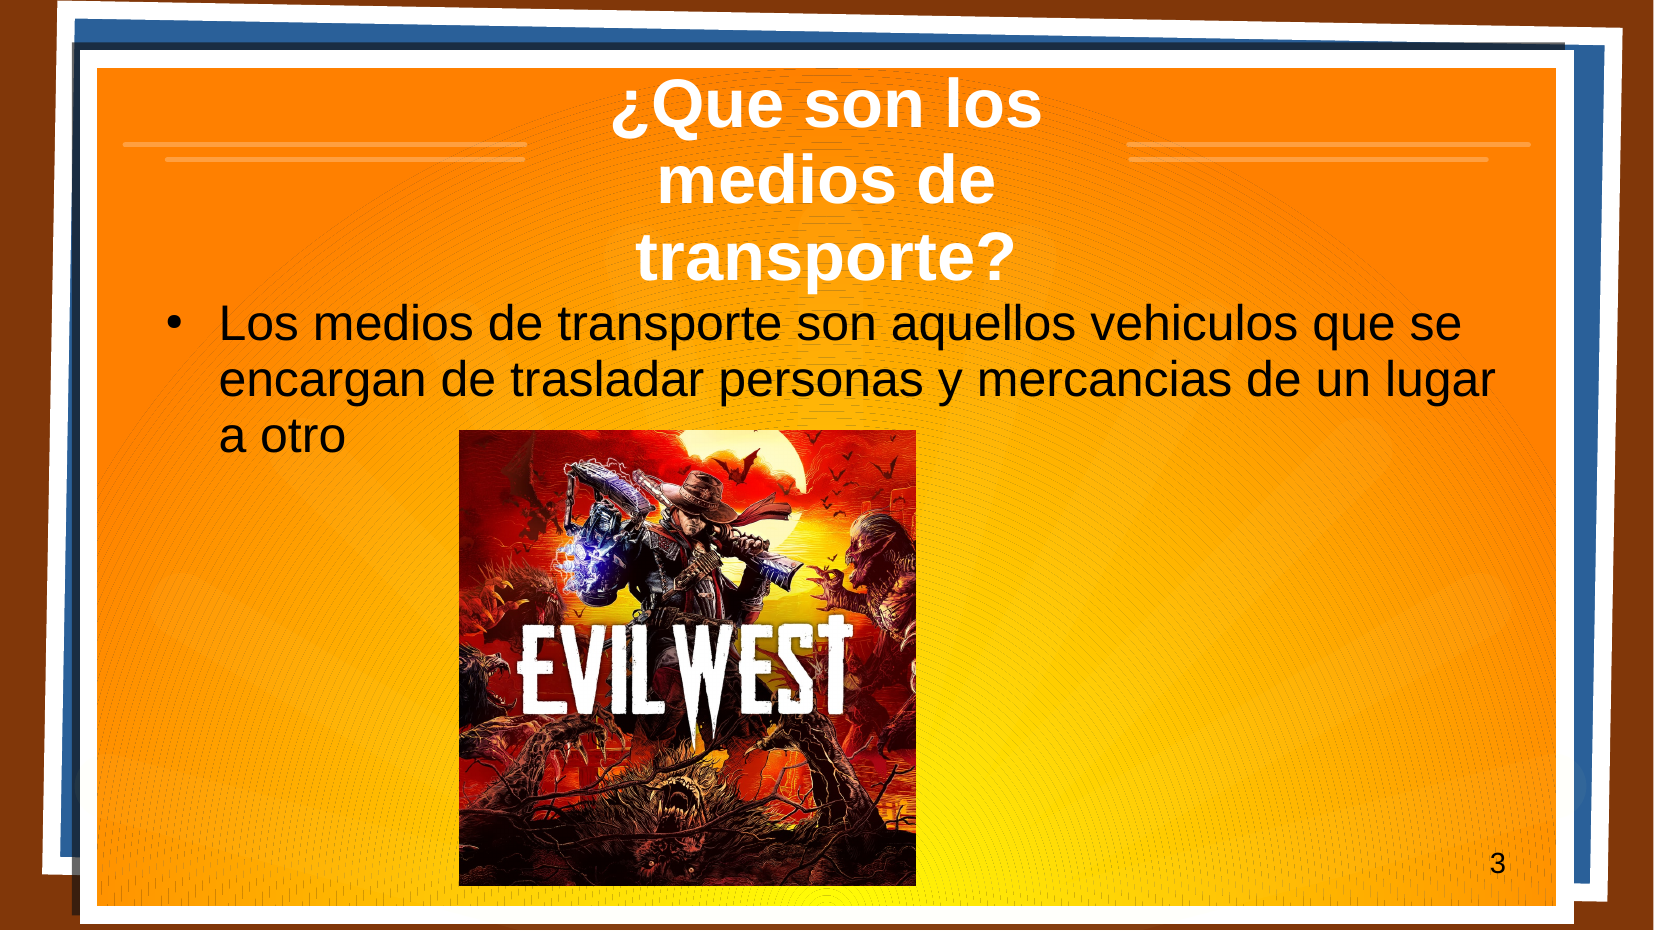

# ¿Que son los medios de transporte?
Los medios de transporte son aquellos vehiculos que se encargan de trasladar personas y mercancias de un lugar a otro
3